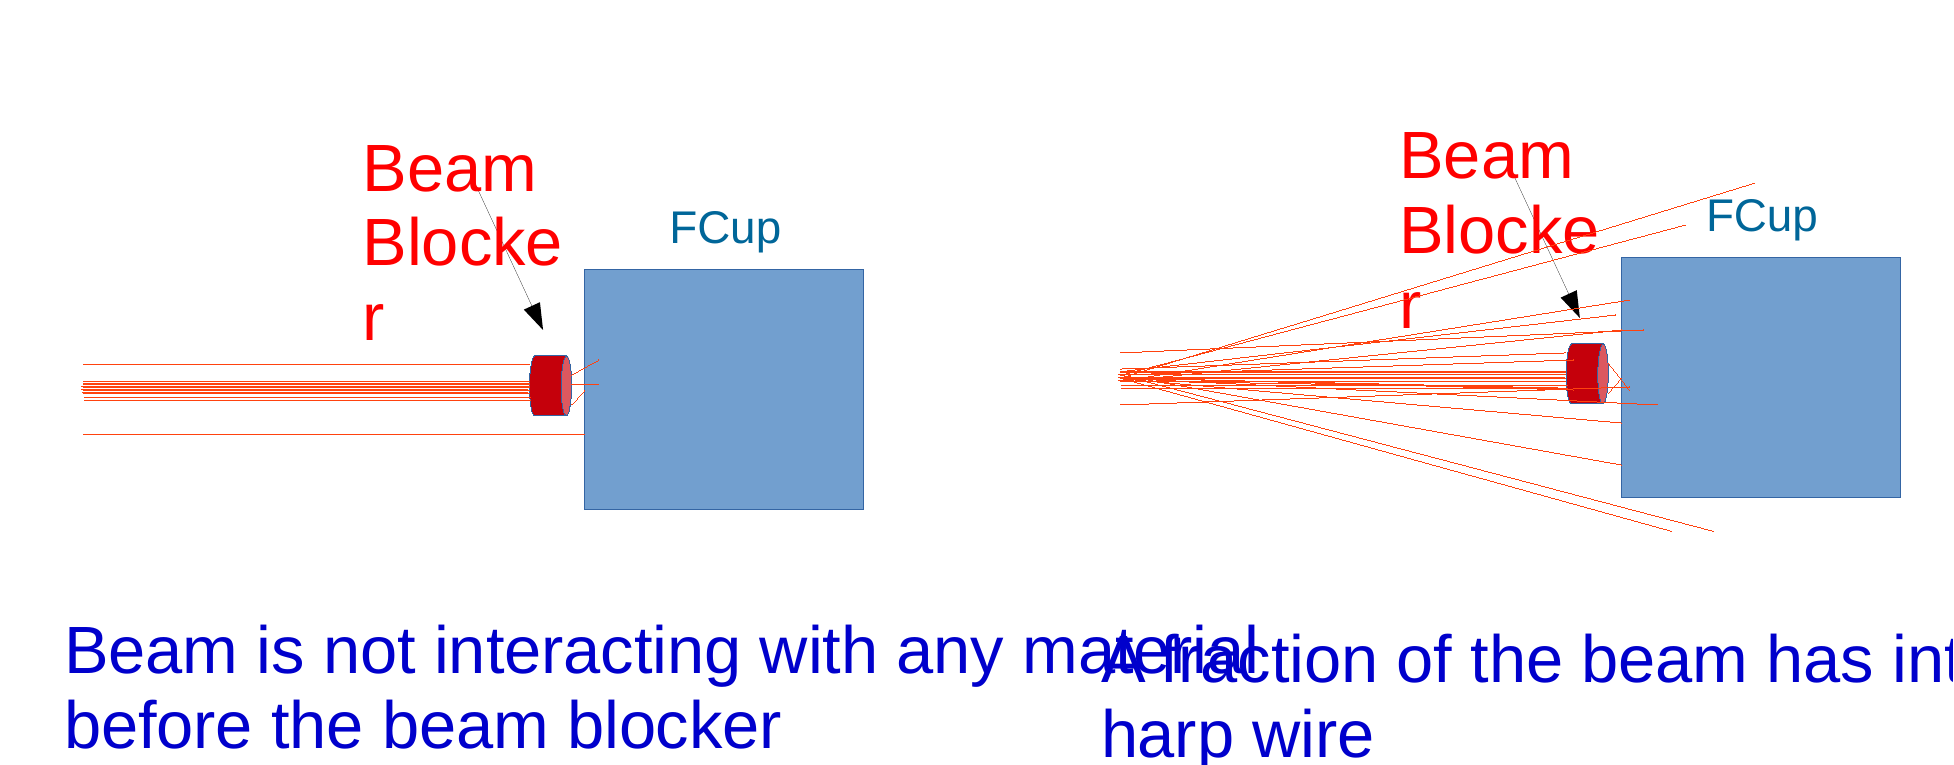

Beam Blocker
Beam Blocker
FCup
FCup
Beam is not interacting with any material
before the beam blocker
A fraction of the beam has interacted with a
harp wire